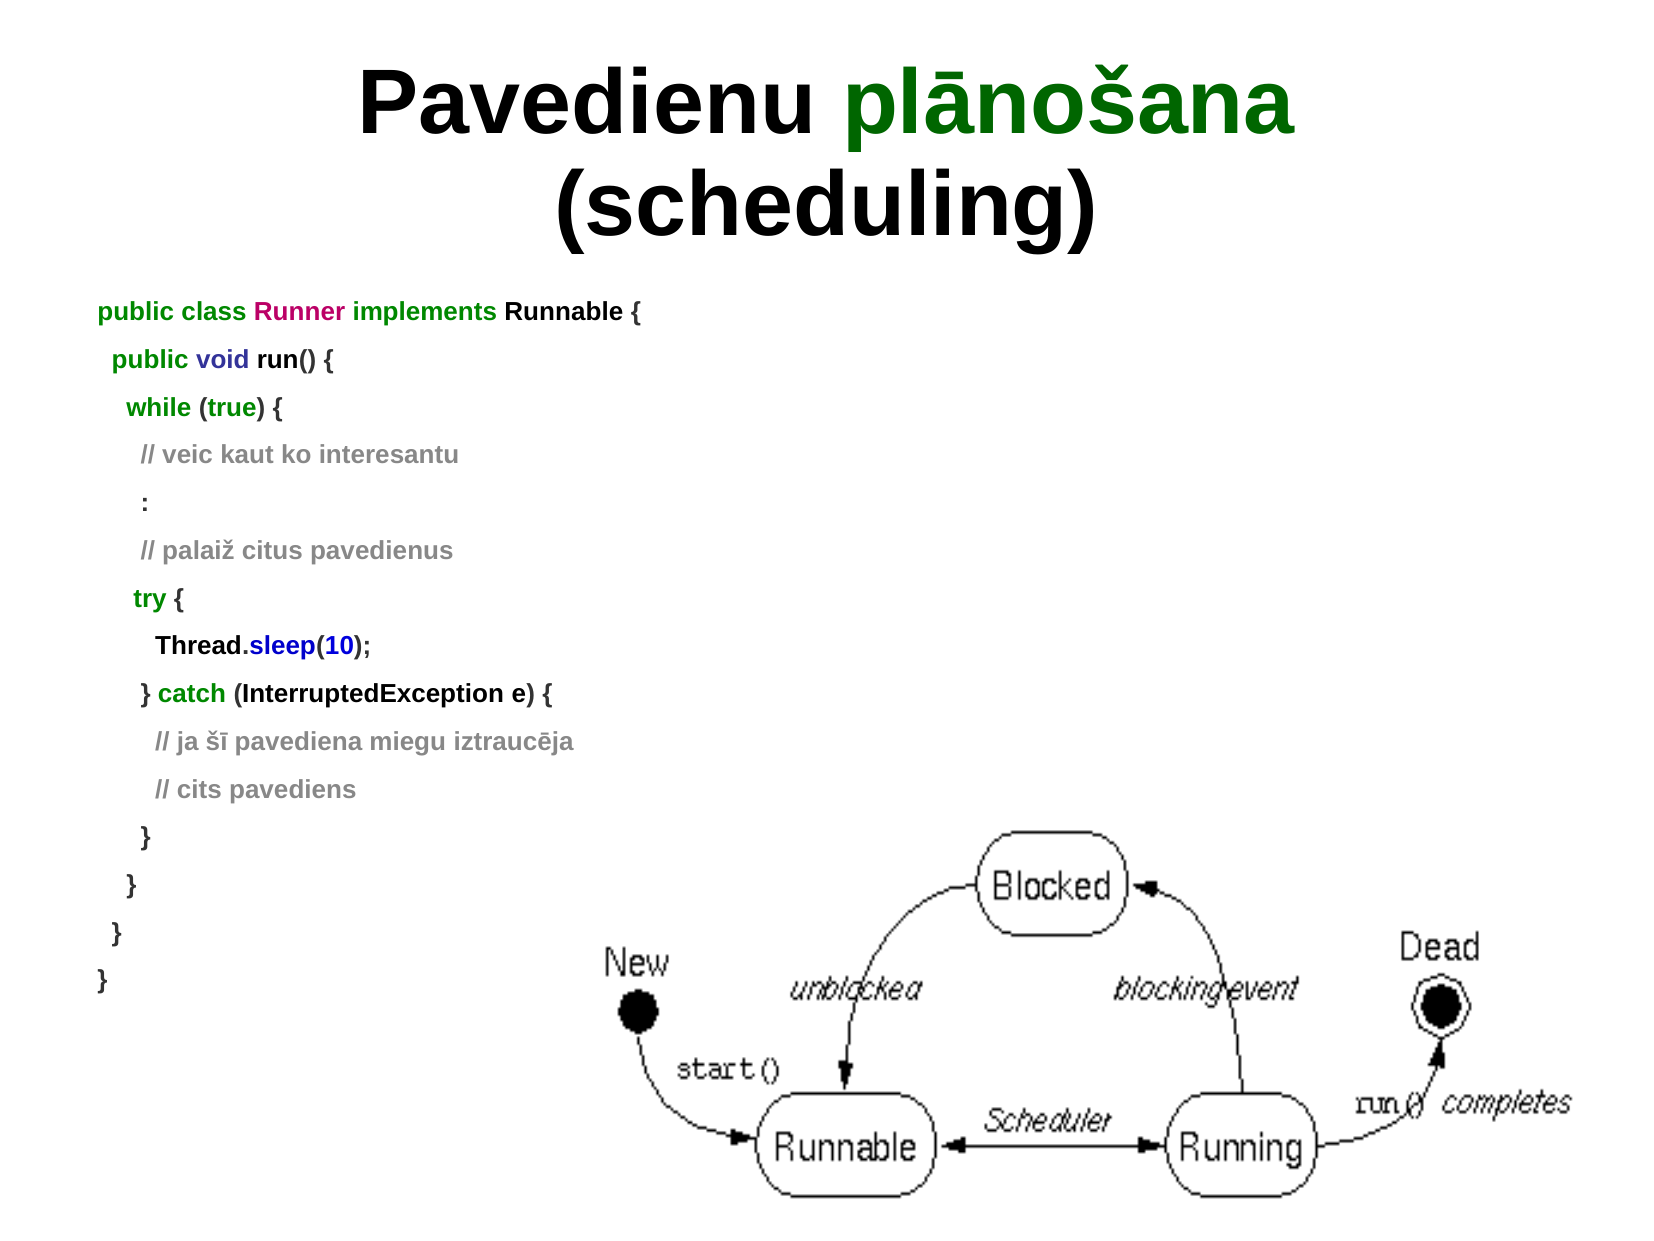

# Pavedienu plānošana (scheduling)
 public class Runner implements Runnable {
 public void run() {
 while (true) {
 // veic kaut ko interesantu
 :
 // palaiž citus pavedienus
 try {
 Thread.sleep(10);
 } catch (InterruptedException e) {
 // ja šī pavediena miegu iztraucēja
 // cits pavediens
 }
 }
 }
 }